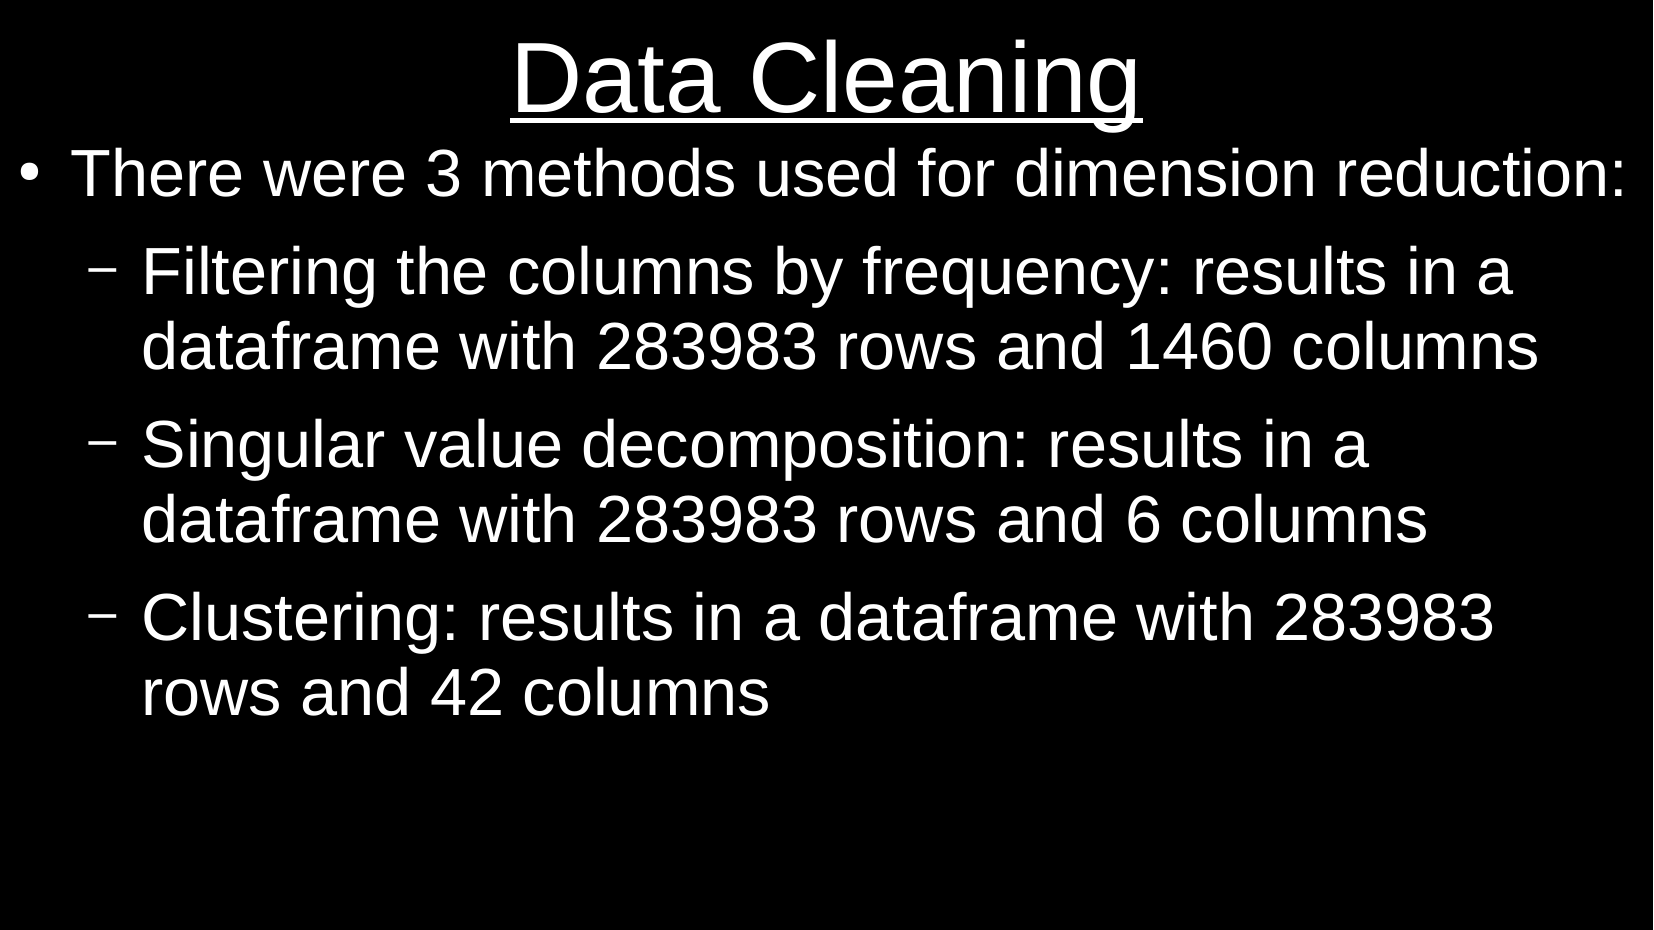

# Data Cleaning
There were 3 methods used for dimension reduction:
Filtering the columns by frequency: results in a dataframe with 283983 rows and 1460 columns
Singular value decomposition: results in a dataframe with 283983 rows and 6 columns
Clustering: results in a dataframe with 283983 rows and 42 columns